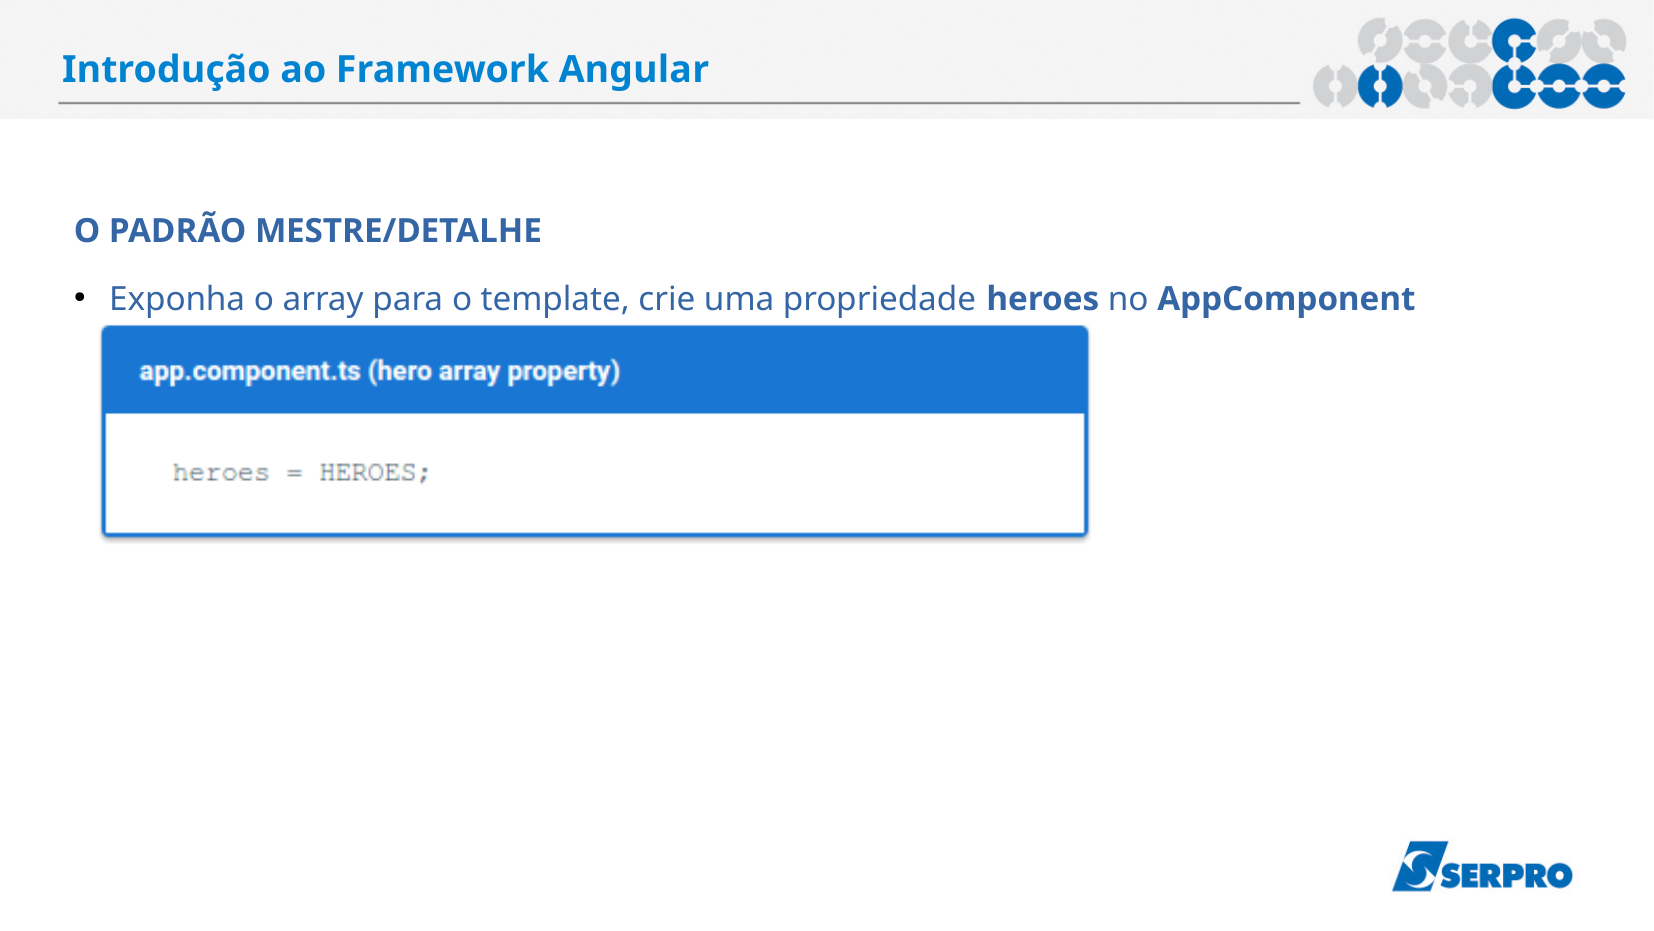

Introdução ao Framework Angular
O PADRÃO MESTRE/DETALHE
Exponha o array para o template, crie uma propriedade heroes no AppComponent